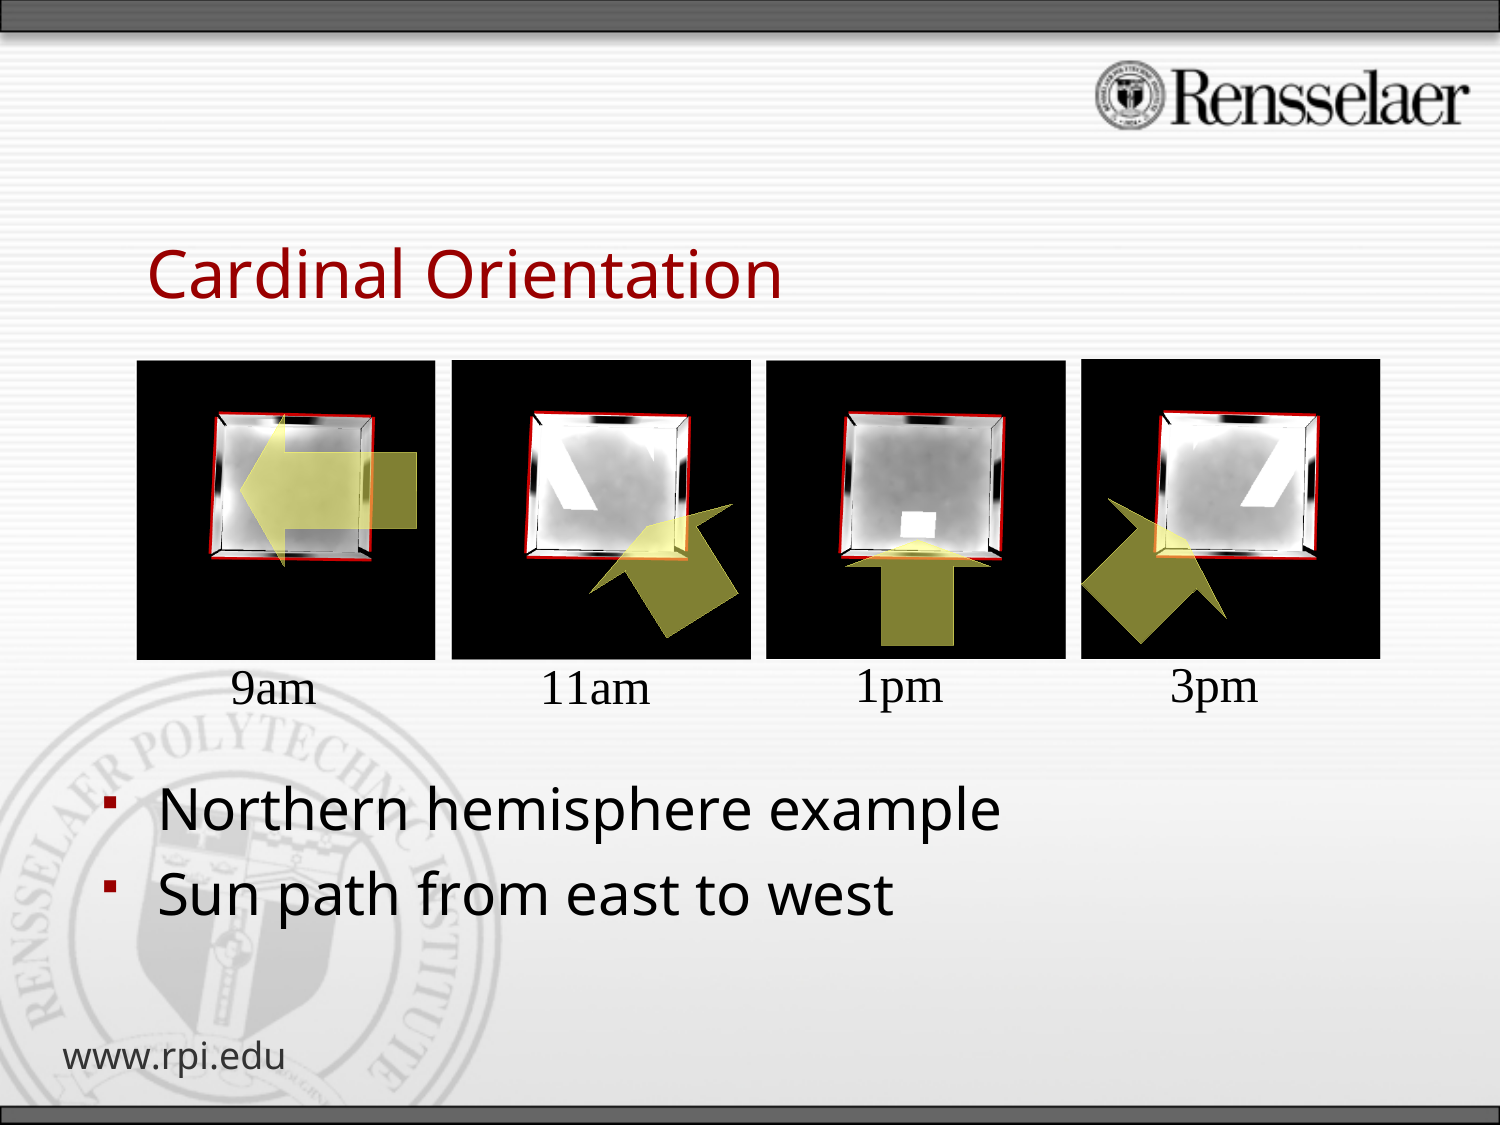

# Cardinal Orientation
1pm
3pm
9am
11am
Northern hemisphere example
Sun path from east to west